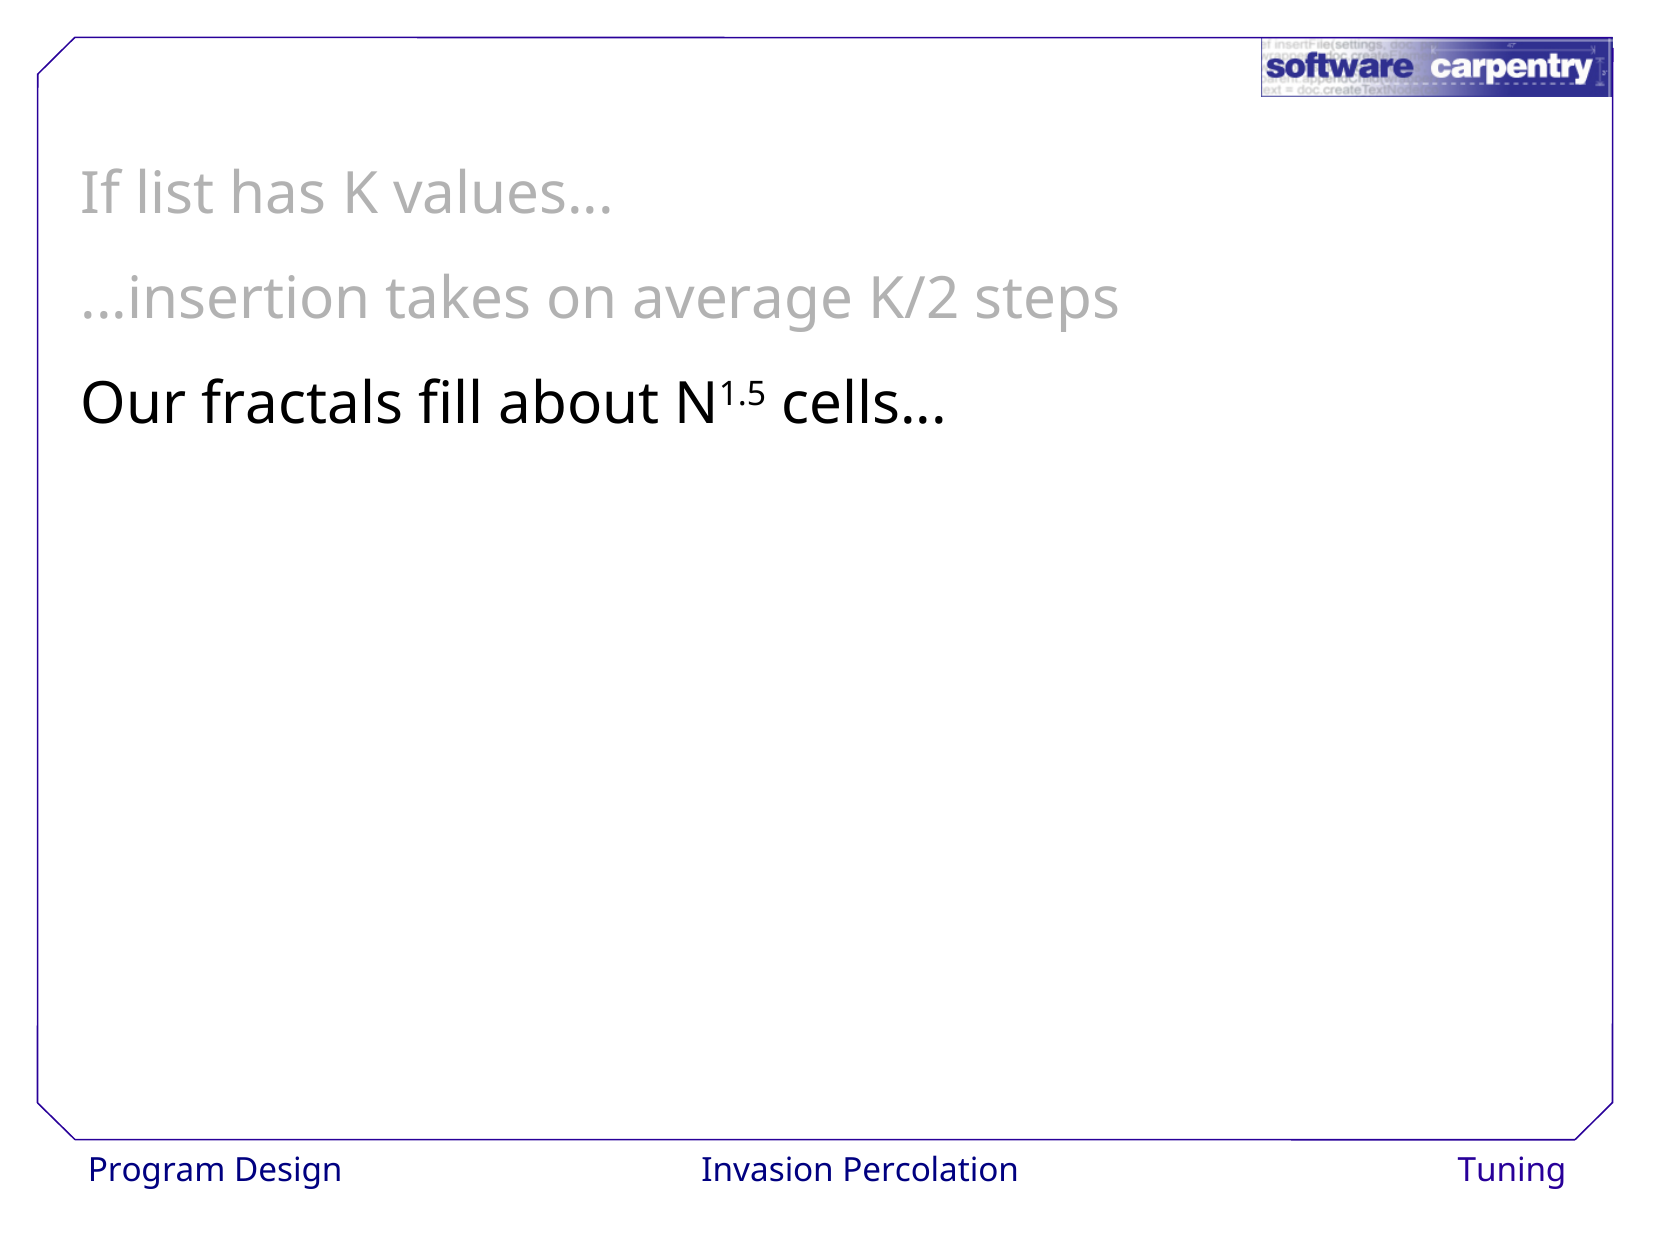

If list has K values...
...insertion takes on average K/2 steps
Our fractals fill about N1.5 cells...